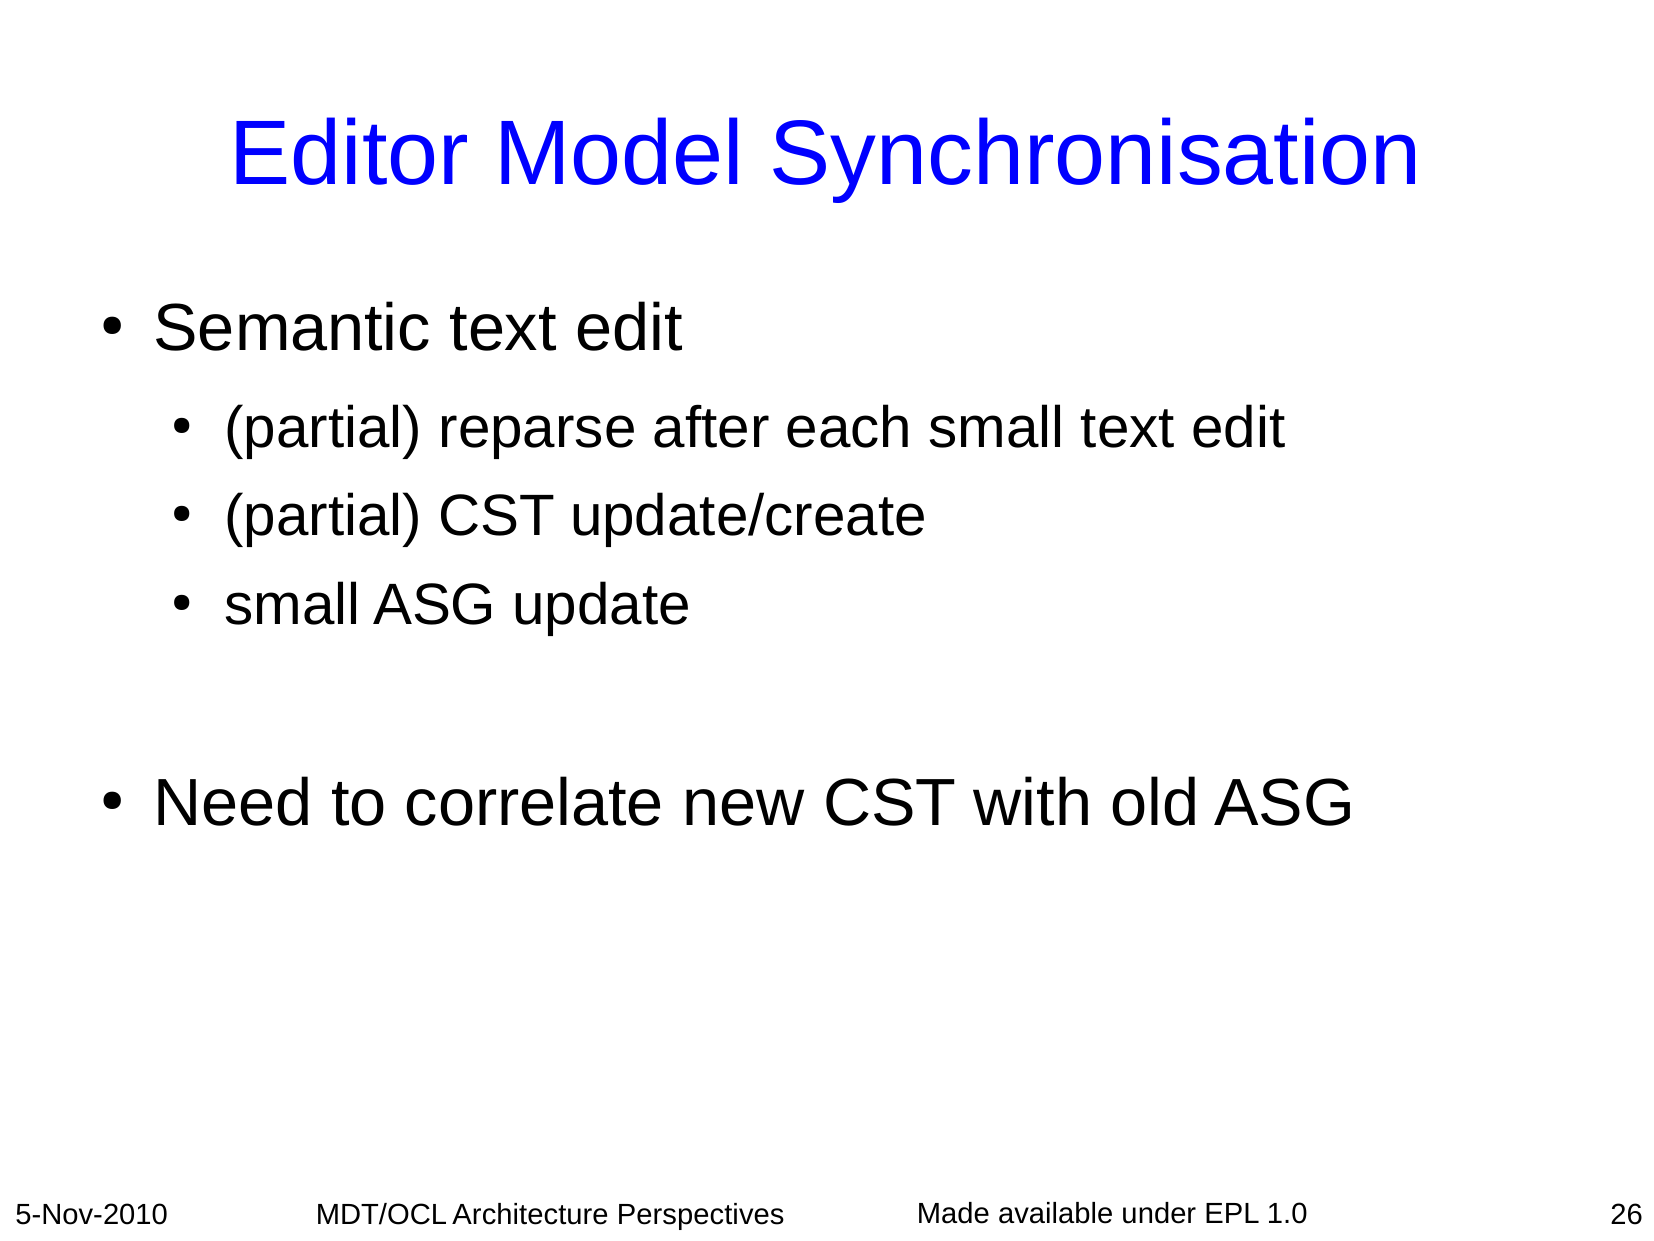

# Editor Model Synchronisation
Semantic text edit
(partial) reparse after each small text edit
(partial) CST update/create
small ASG update
Need to correlate new CST with old ASG
5-Nov-2010
MDT/OCL Architecture Perspectives
26